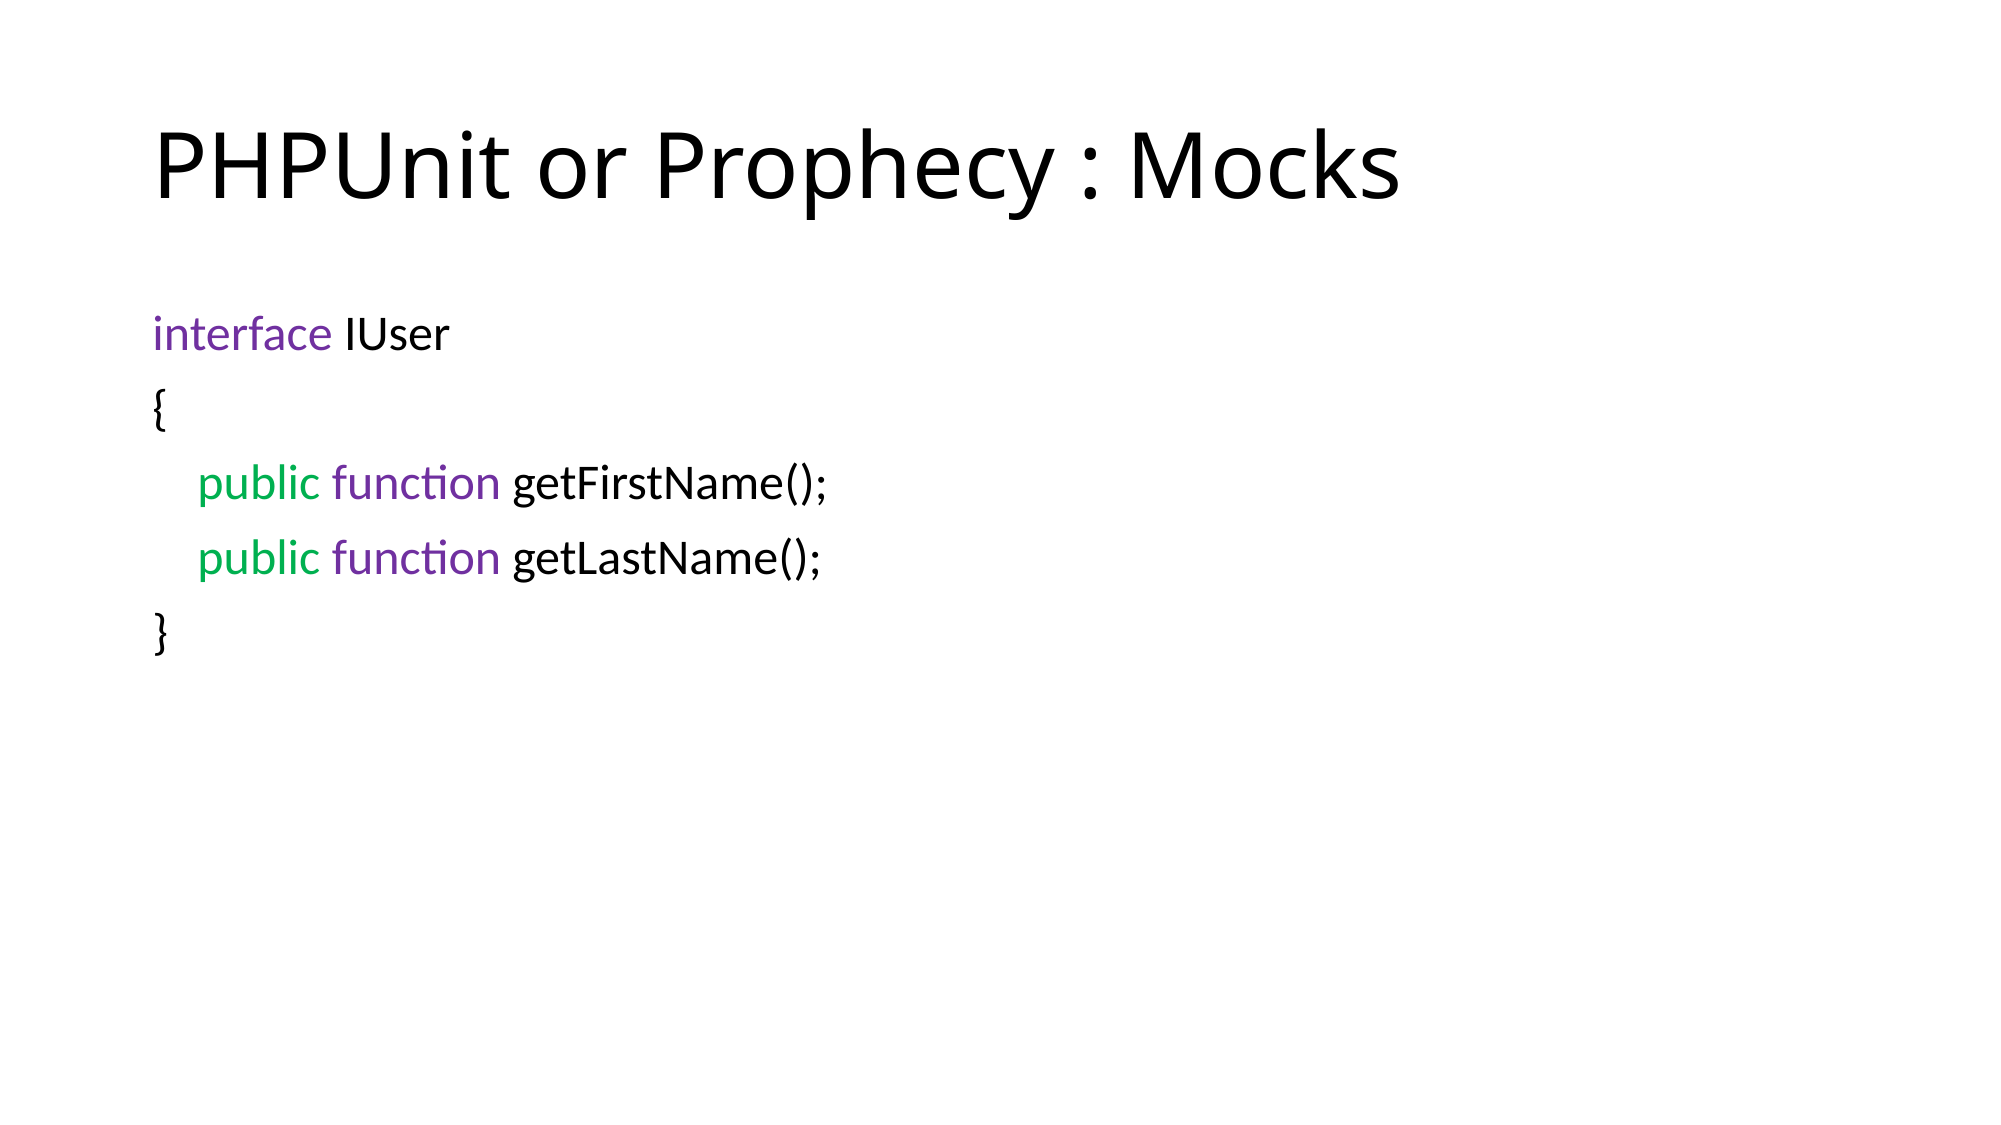

# PHPUnit or Prophecy : Mocks
interface IUser
{
 public function getFirstName();
 public function getLastName();
}